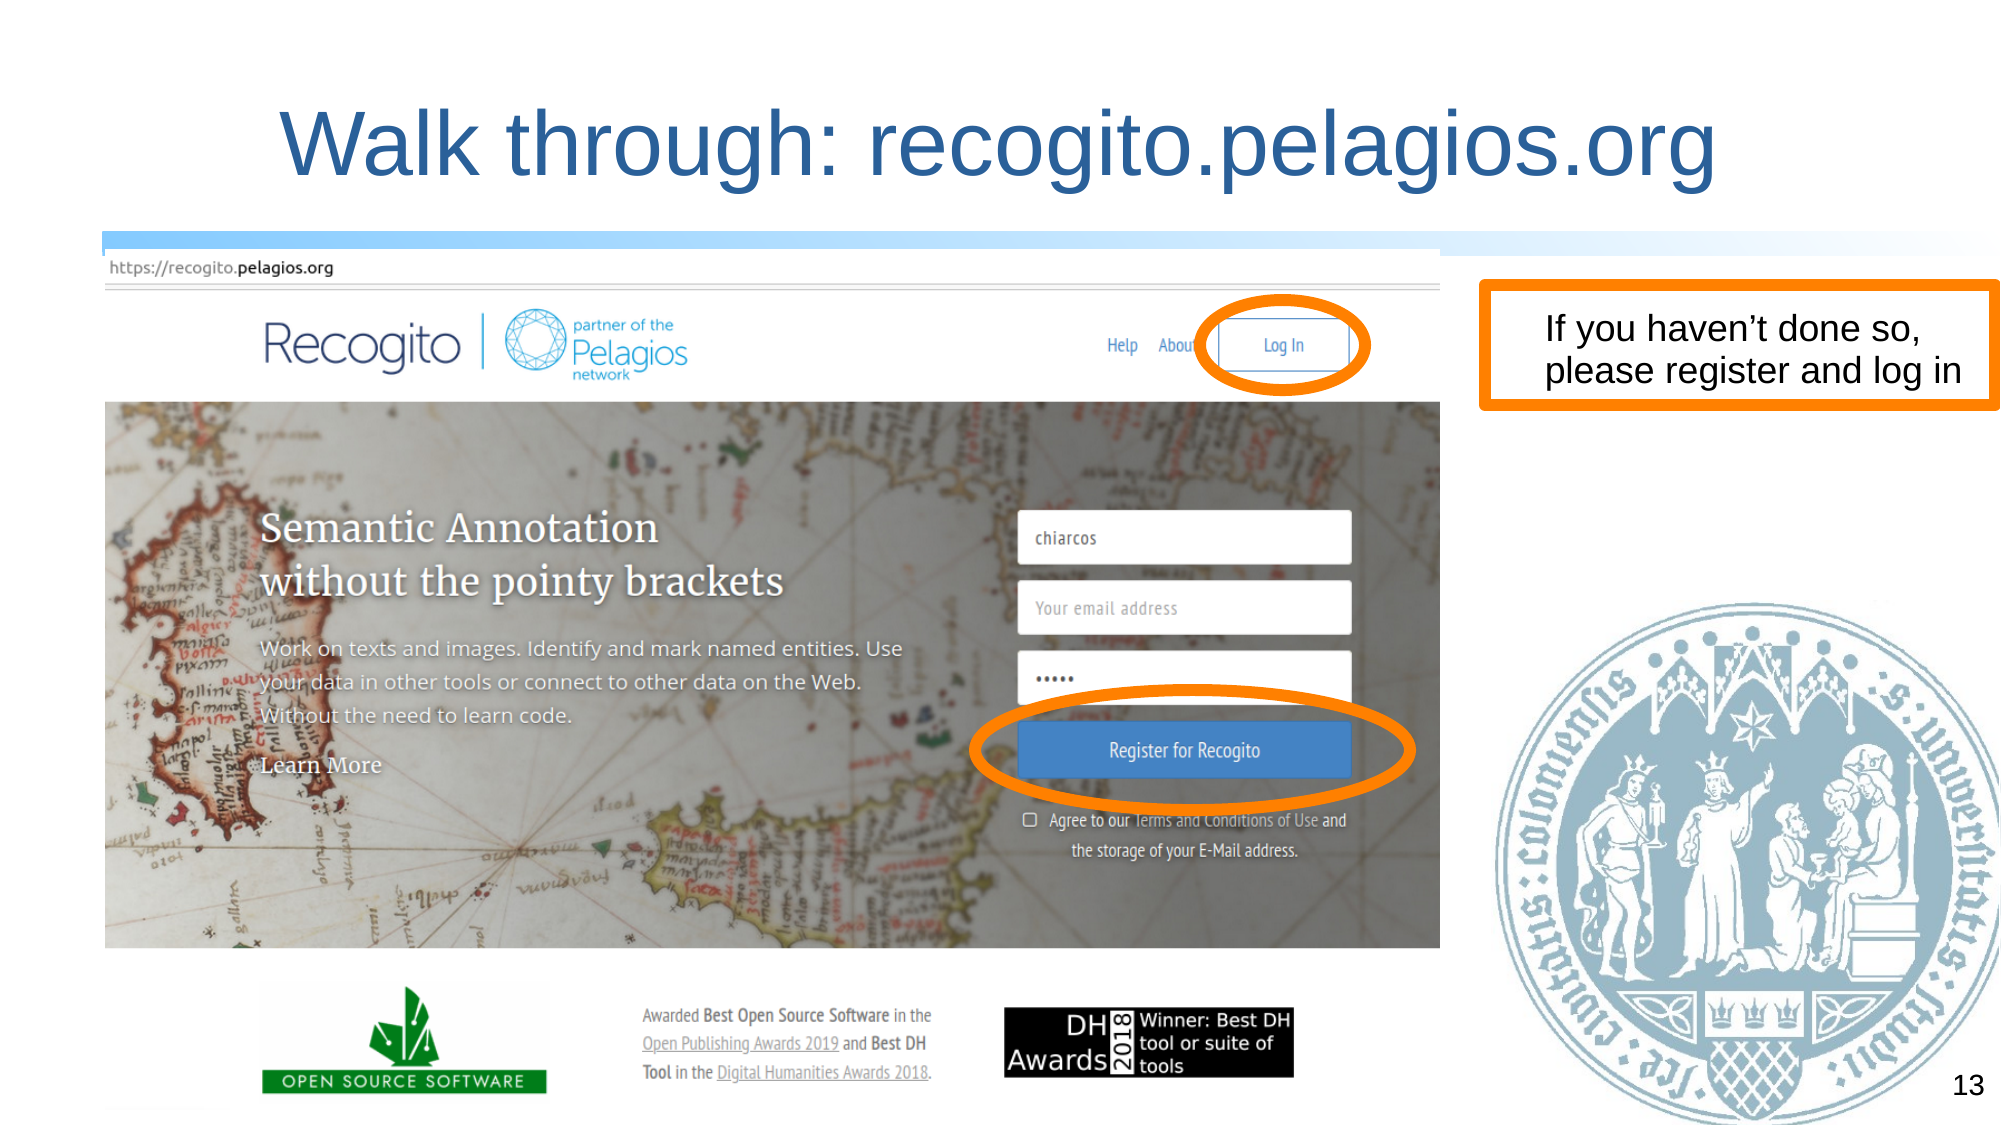

# Walk through: recogito.pelagios.org
If you haven’t done so,
please register and log in